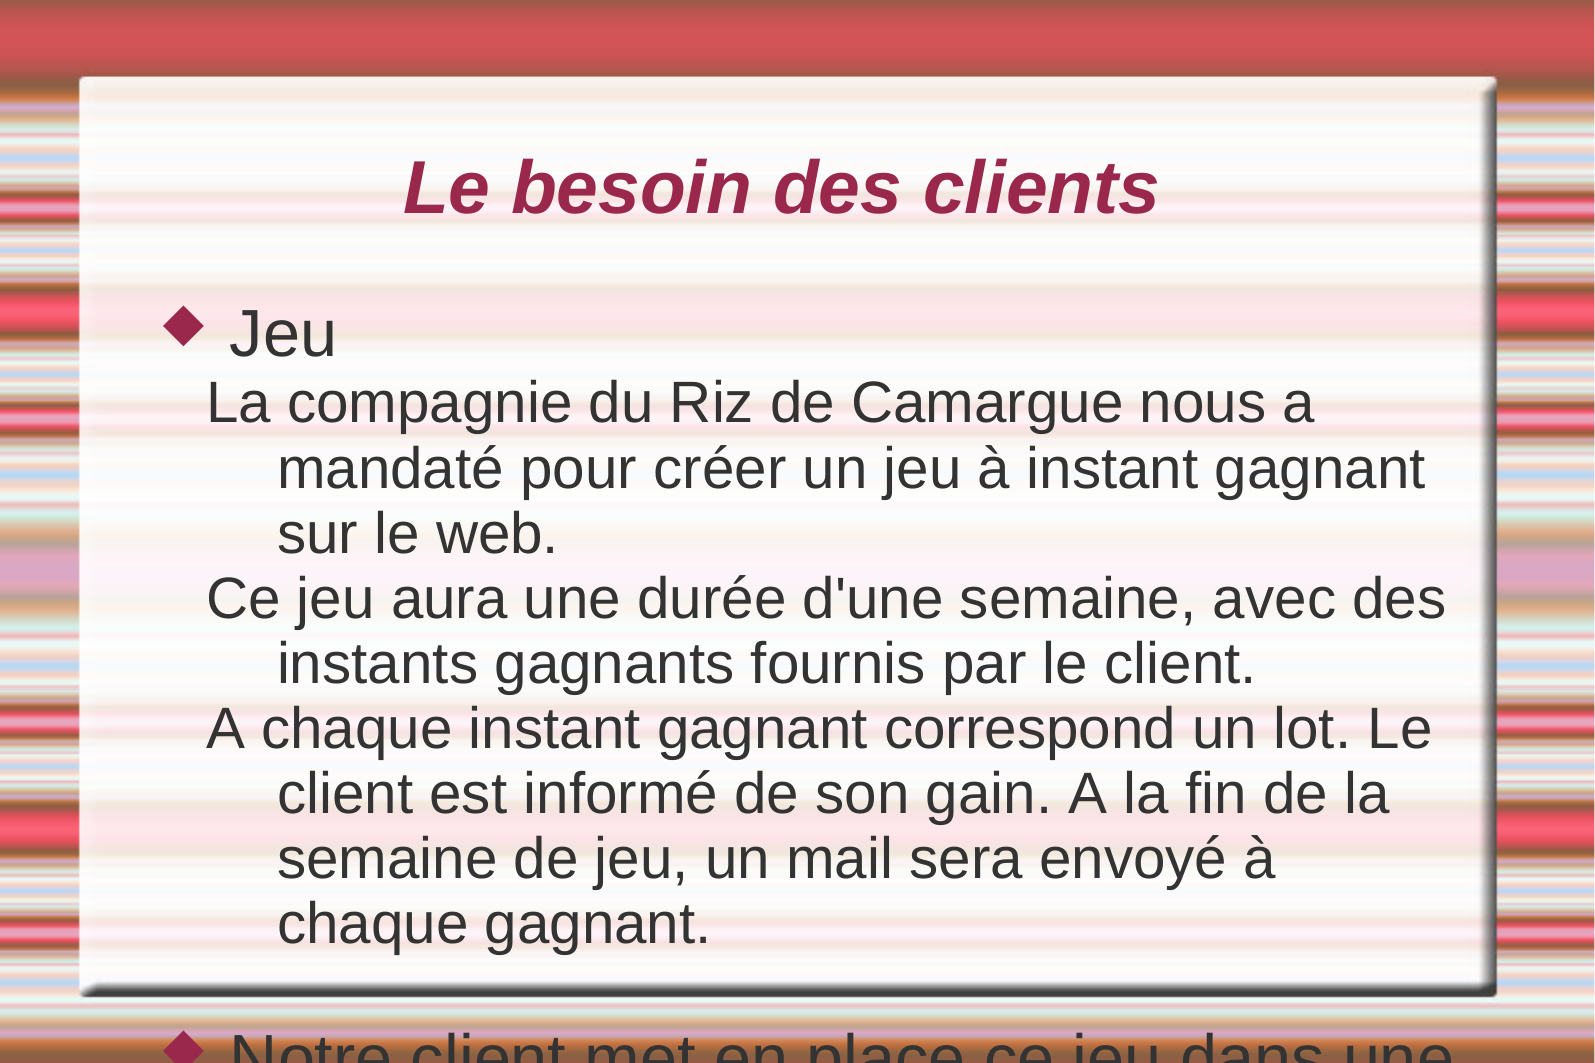

# Le besoin des clients
Jeu
La compagnie du Riz de Camargue nous a mandaté pour créer un jeu à instant gagnant sur le web.
Ce jeu aura une durée d'une semaine, avec des instants gagnants fournis par le client.
A chaque instant gagnant correspond un lot. Le client est informé de son gain. A la fin de la semaine de jeu, un mail sera envoyé à chaque gagnant.
Notre client met en place ce jeu dans une optique marketing, afin de récupérer des emails de client potentiels